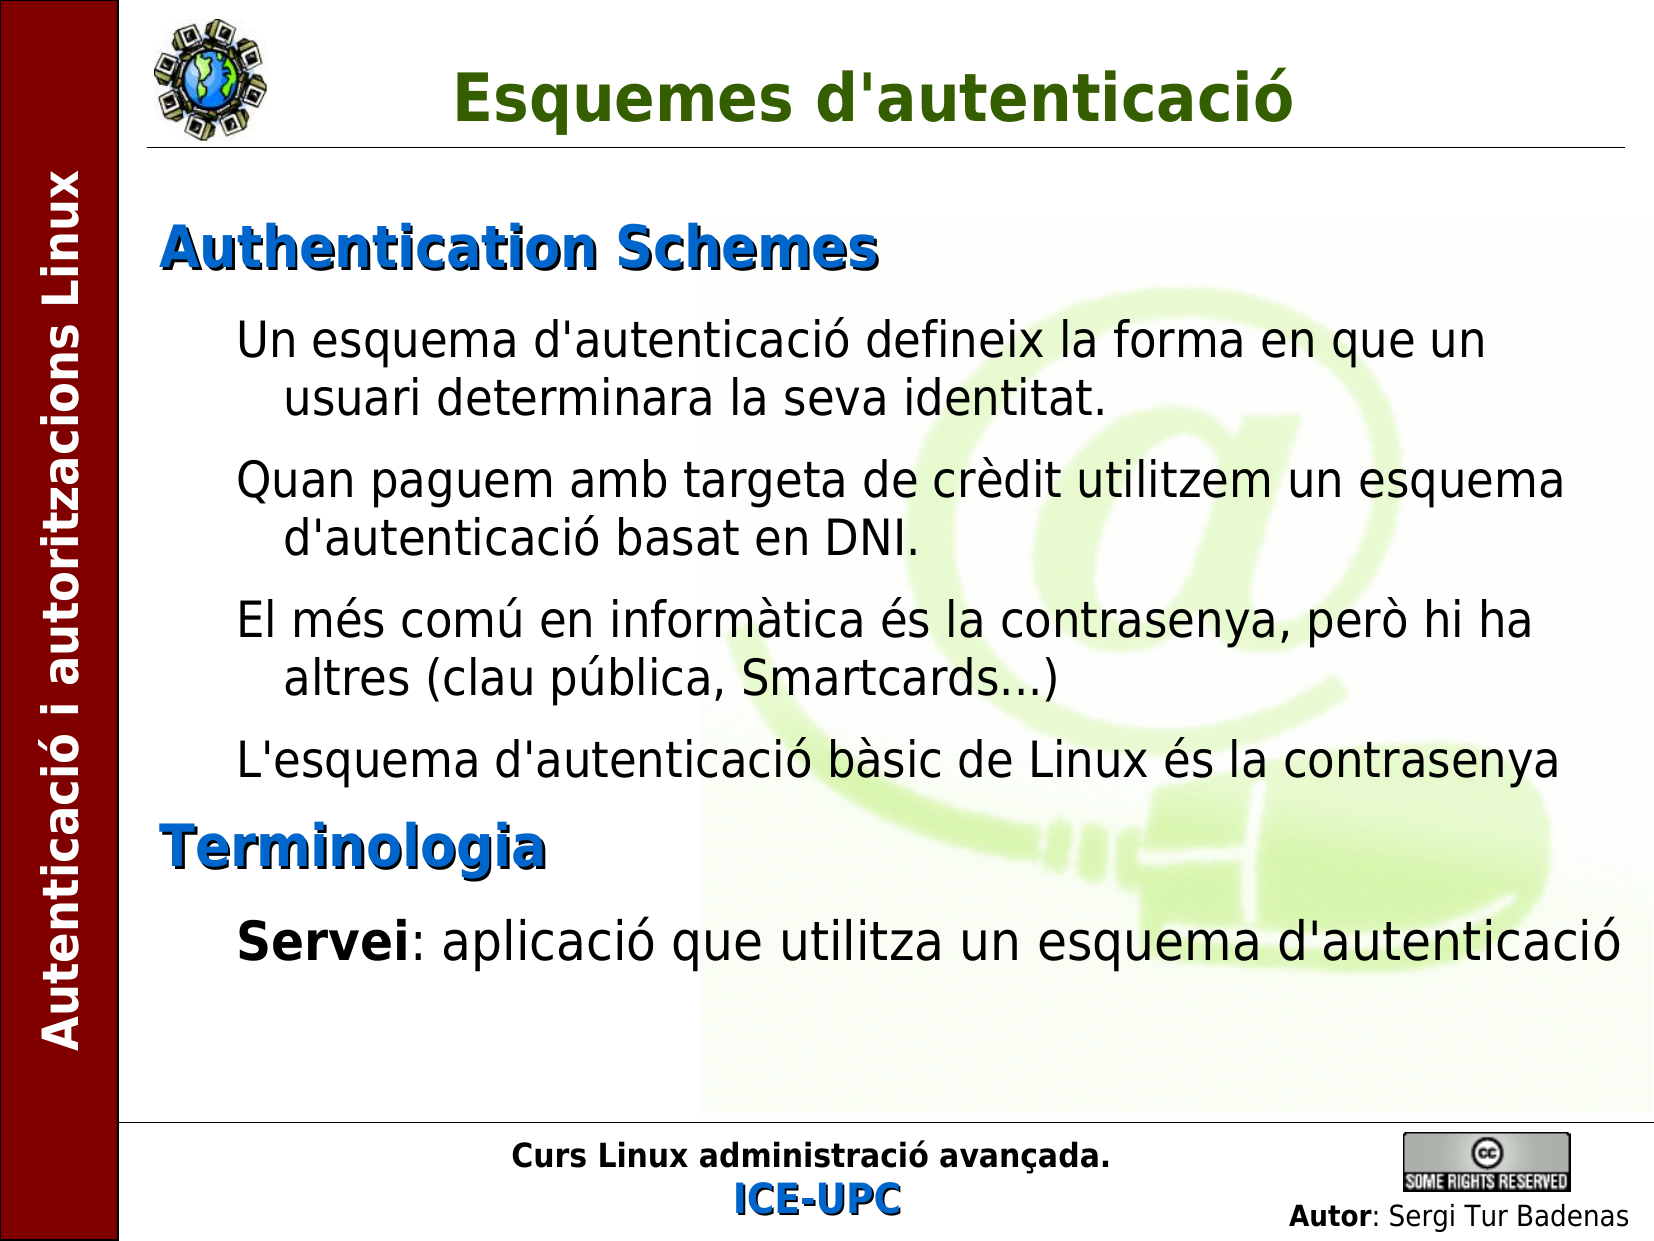

# Esquemes d'autenticació
Authentication Schemes
Un esquema d'autenticació defineix la forma en que un usuari determinara la seva identitat.
Quan paguem amb targeta de crèdit utilitzem un esquema d'autenticació basat en DNI.
El més comú en informàtica és la contrasenya, però hi ha altres (clau pública, Smartcards...)
L'esquema d'autenticació bàsic de Linux és la contrasenya
Terminologia
Servei: aplicació que utilitza un esquema d'autenticació